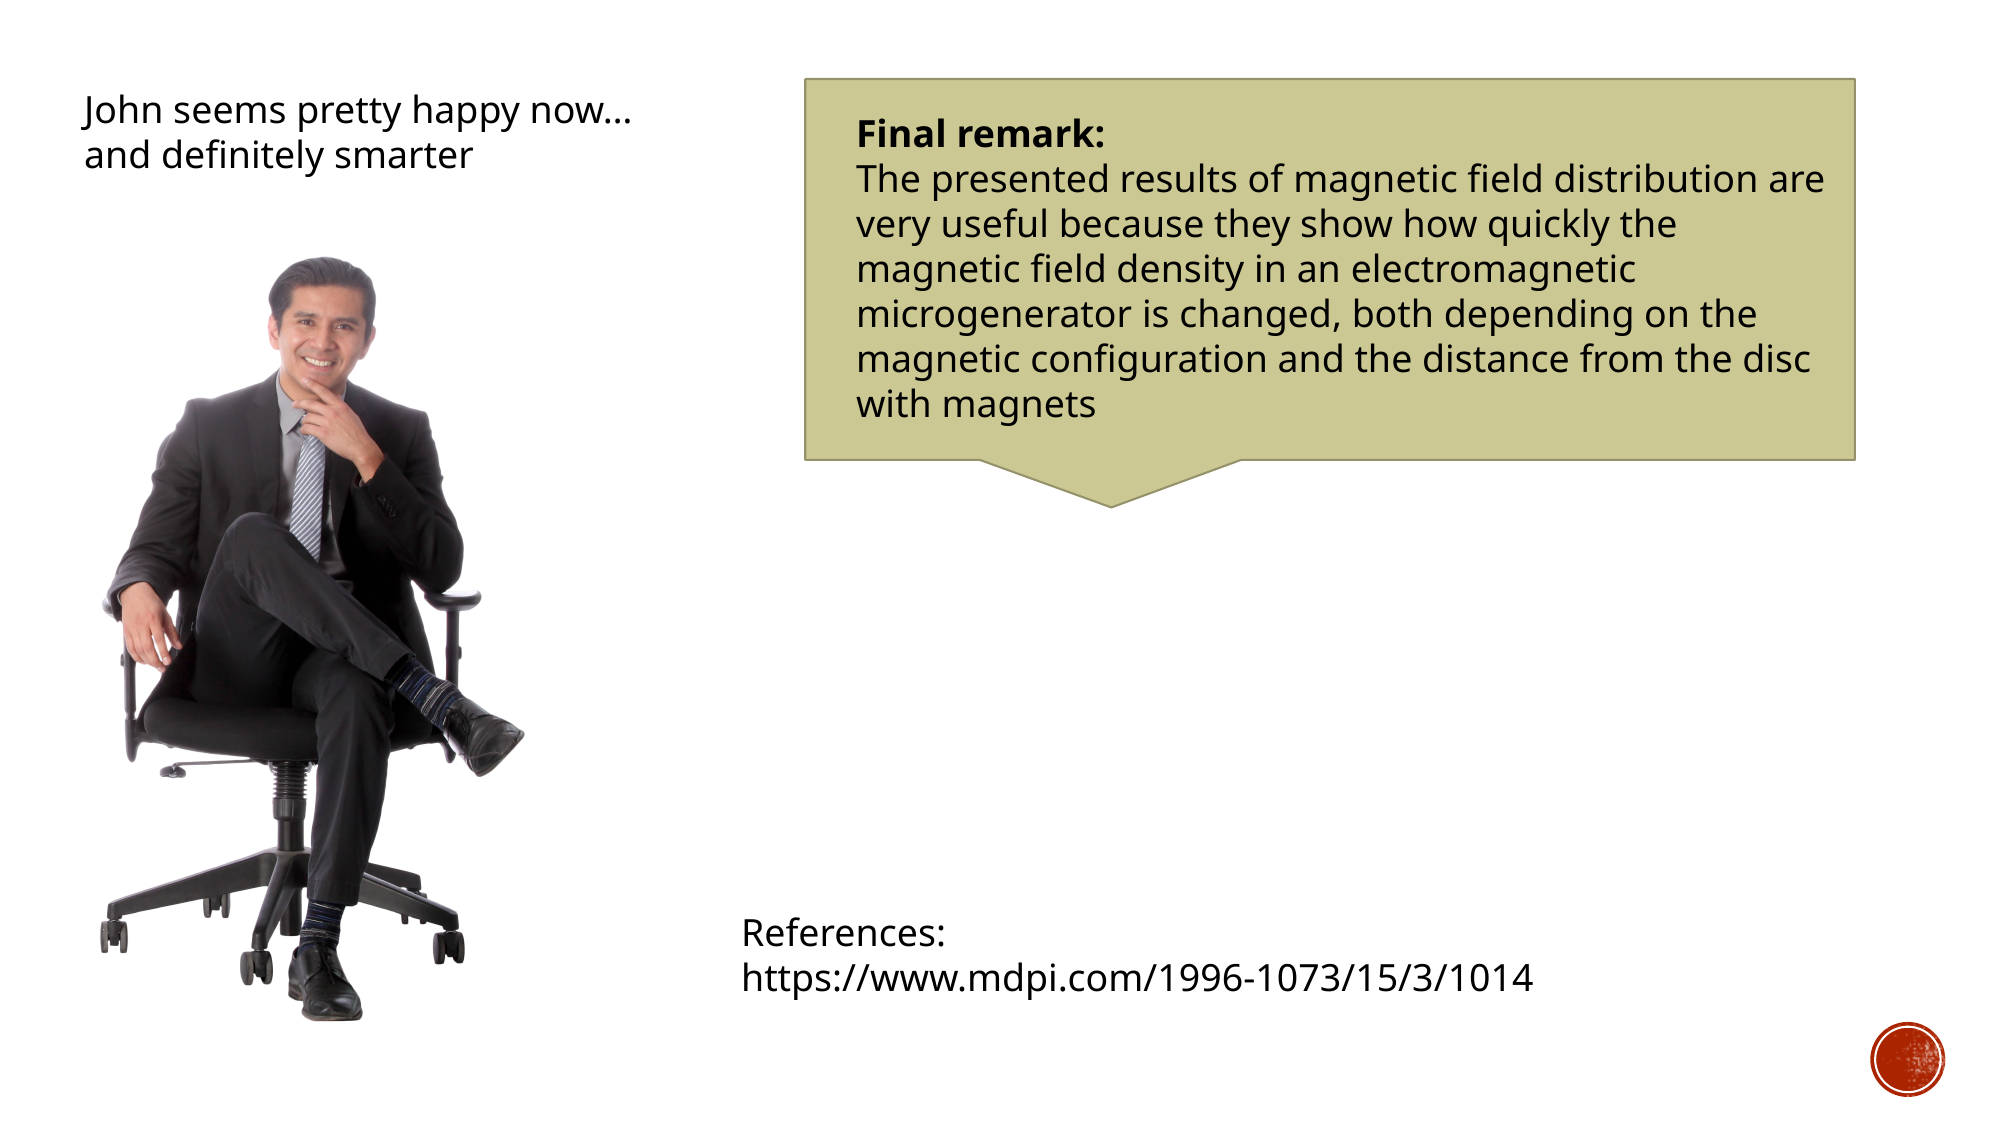

John seems pretty happy now…and definitely smarter
Final remark:
The presented results of magnetic field distribution are very useful because they show how quickly the magnetic field density in an electromagnetic microgenerator is changed, both depending on the magnetic configuration and the distance from the disc with magnets
References:
https://www.mdpi.com/1996-1073/15/3/1014